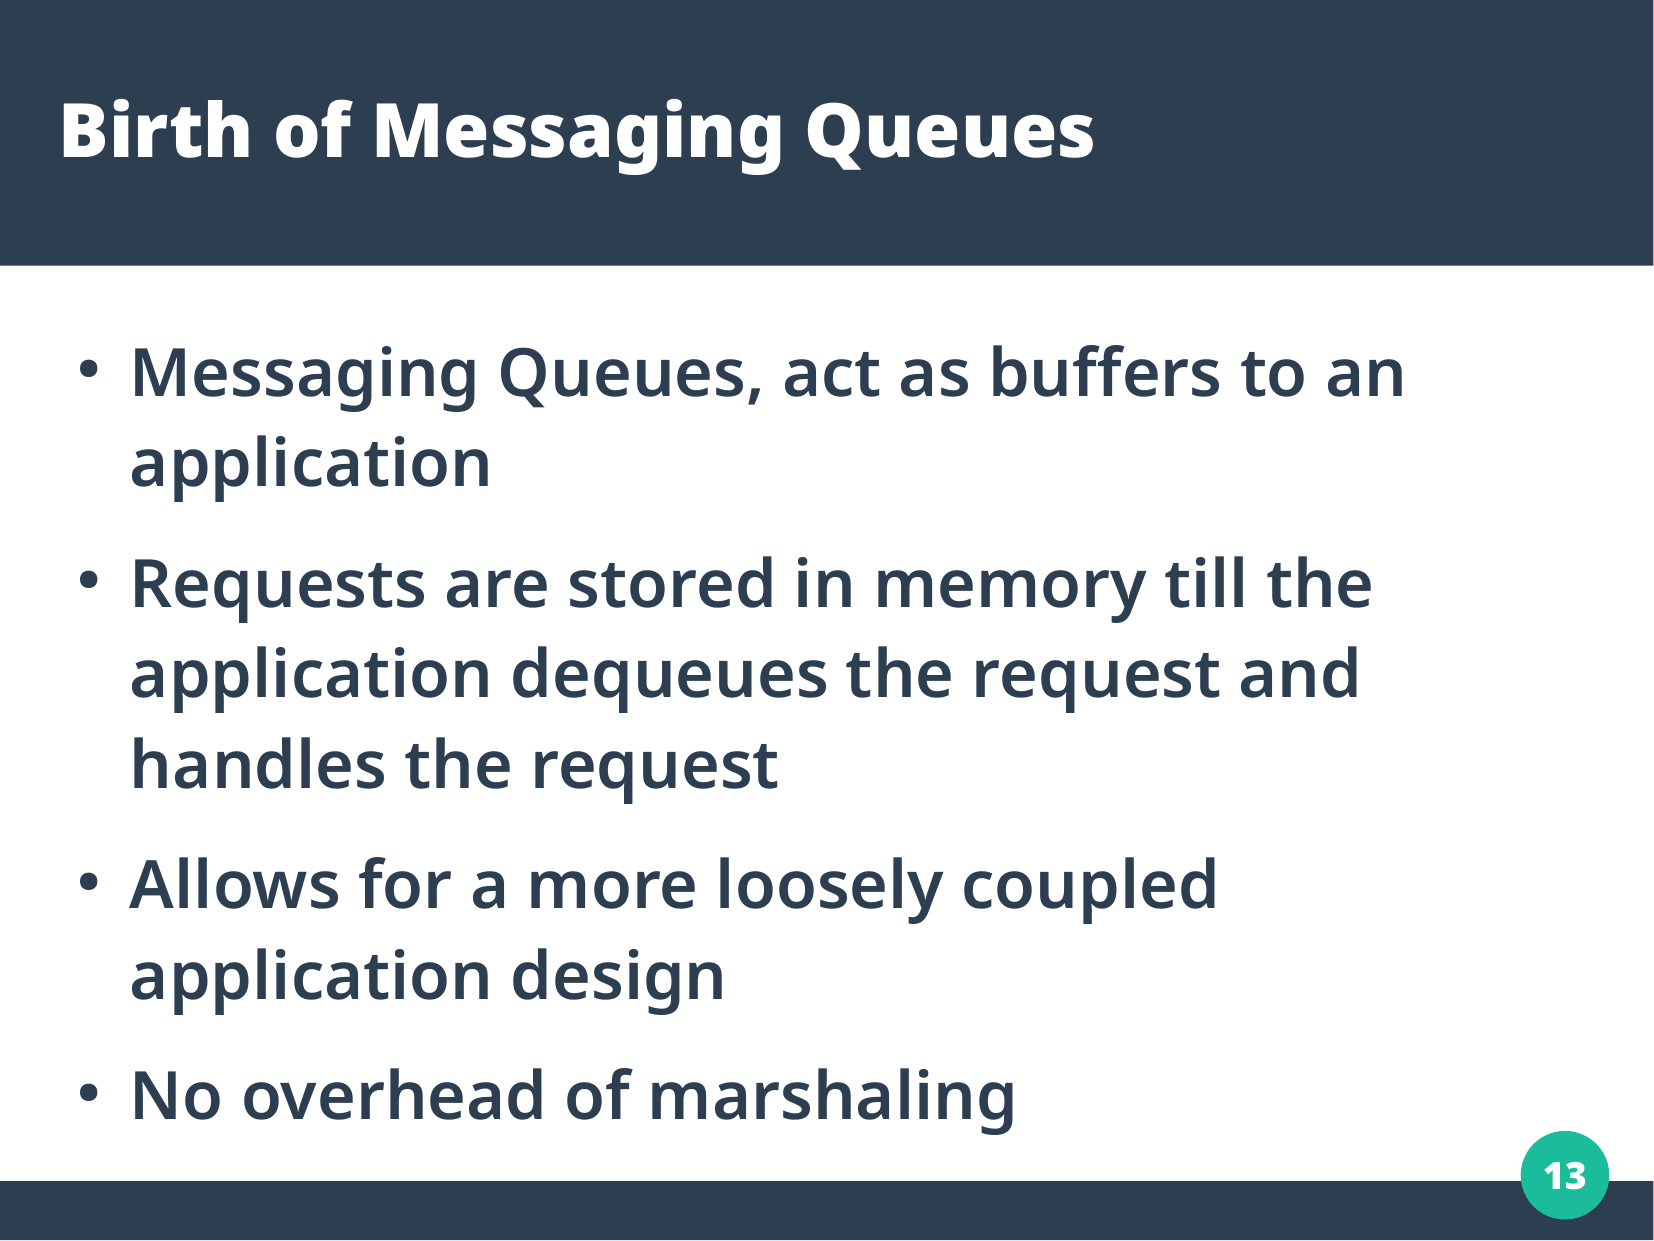

# Birth of Messaging Queues
Messaging Queues, act as buffers to an application
Requests are stored in memory till the application dequeues the request and handles the request
Allows for a more loosely coupled application design
No overhead of marshaling
13